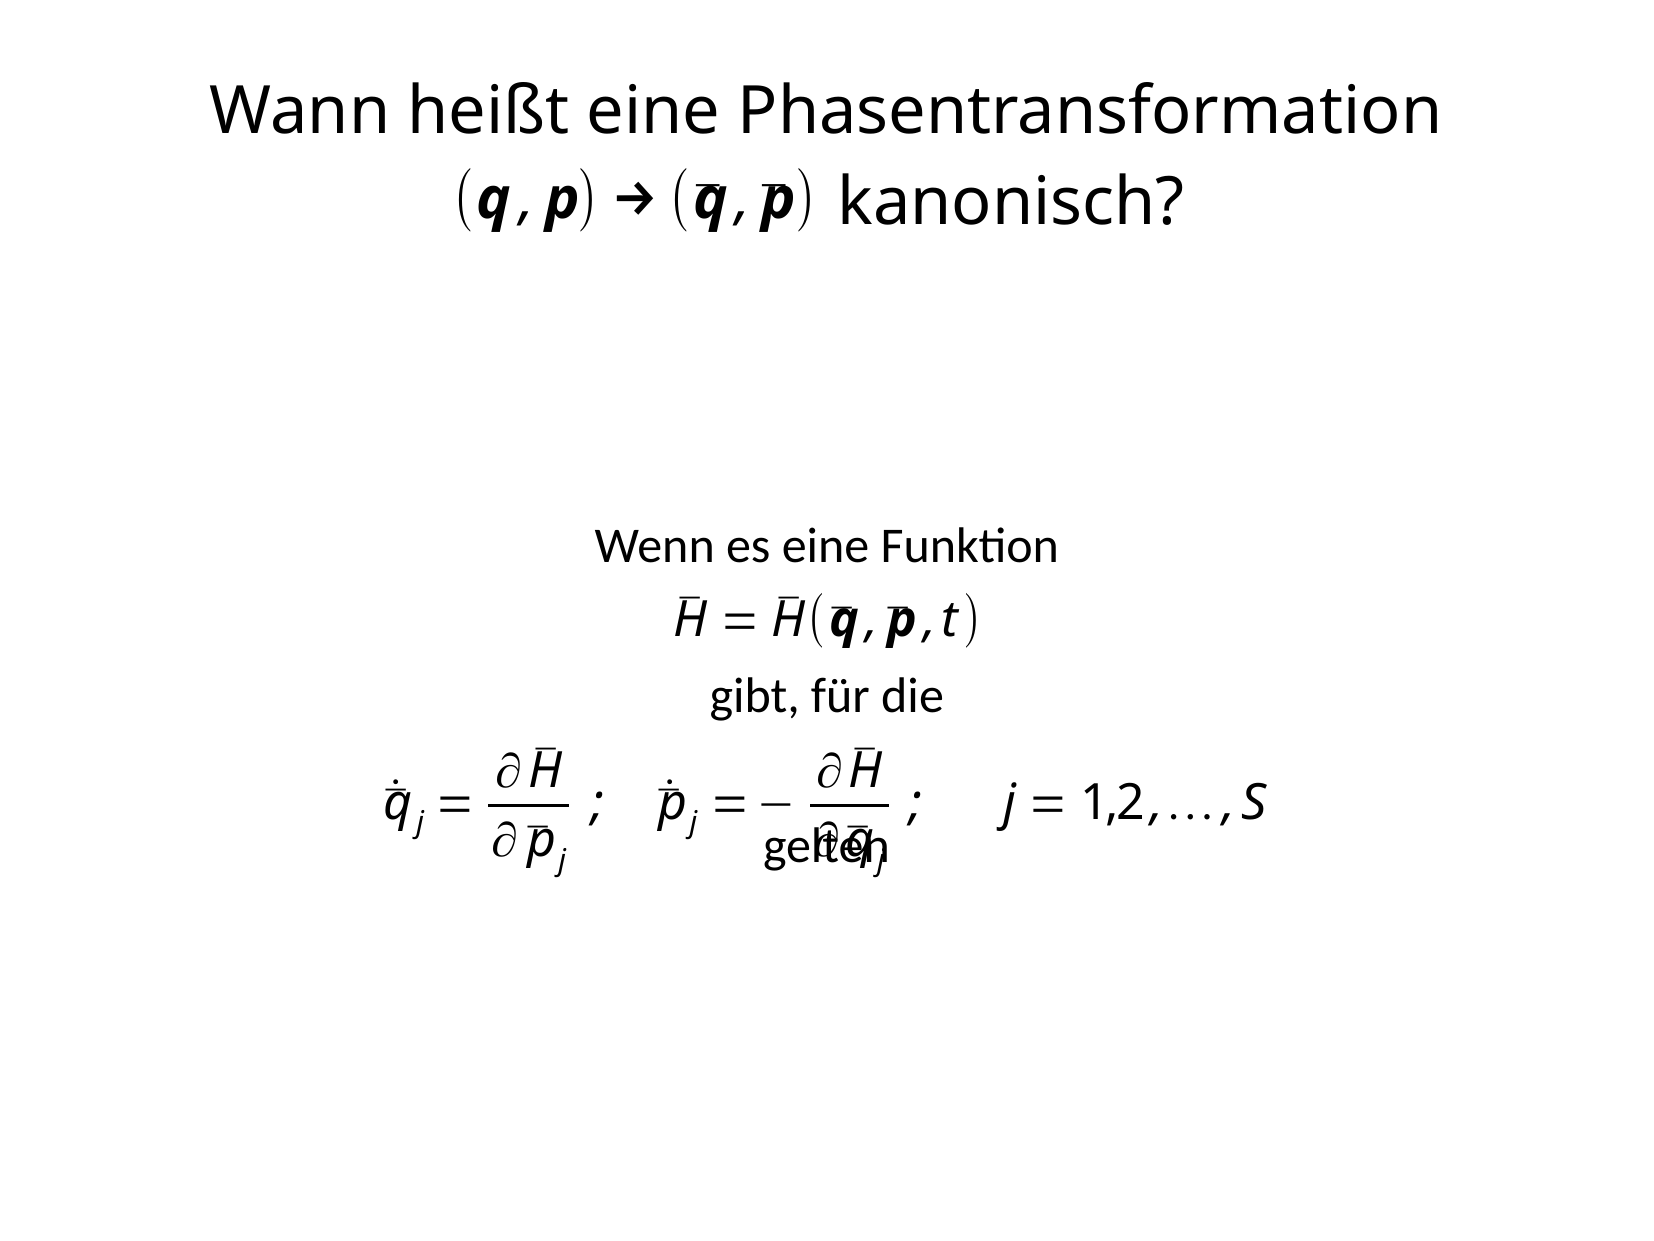

# Wann heißt eine Phasentransformation kanonisch?
Wenn es eine Funktion
gibt, für die
gelten